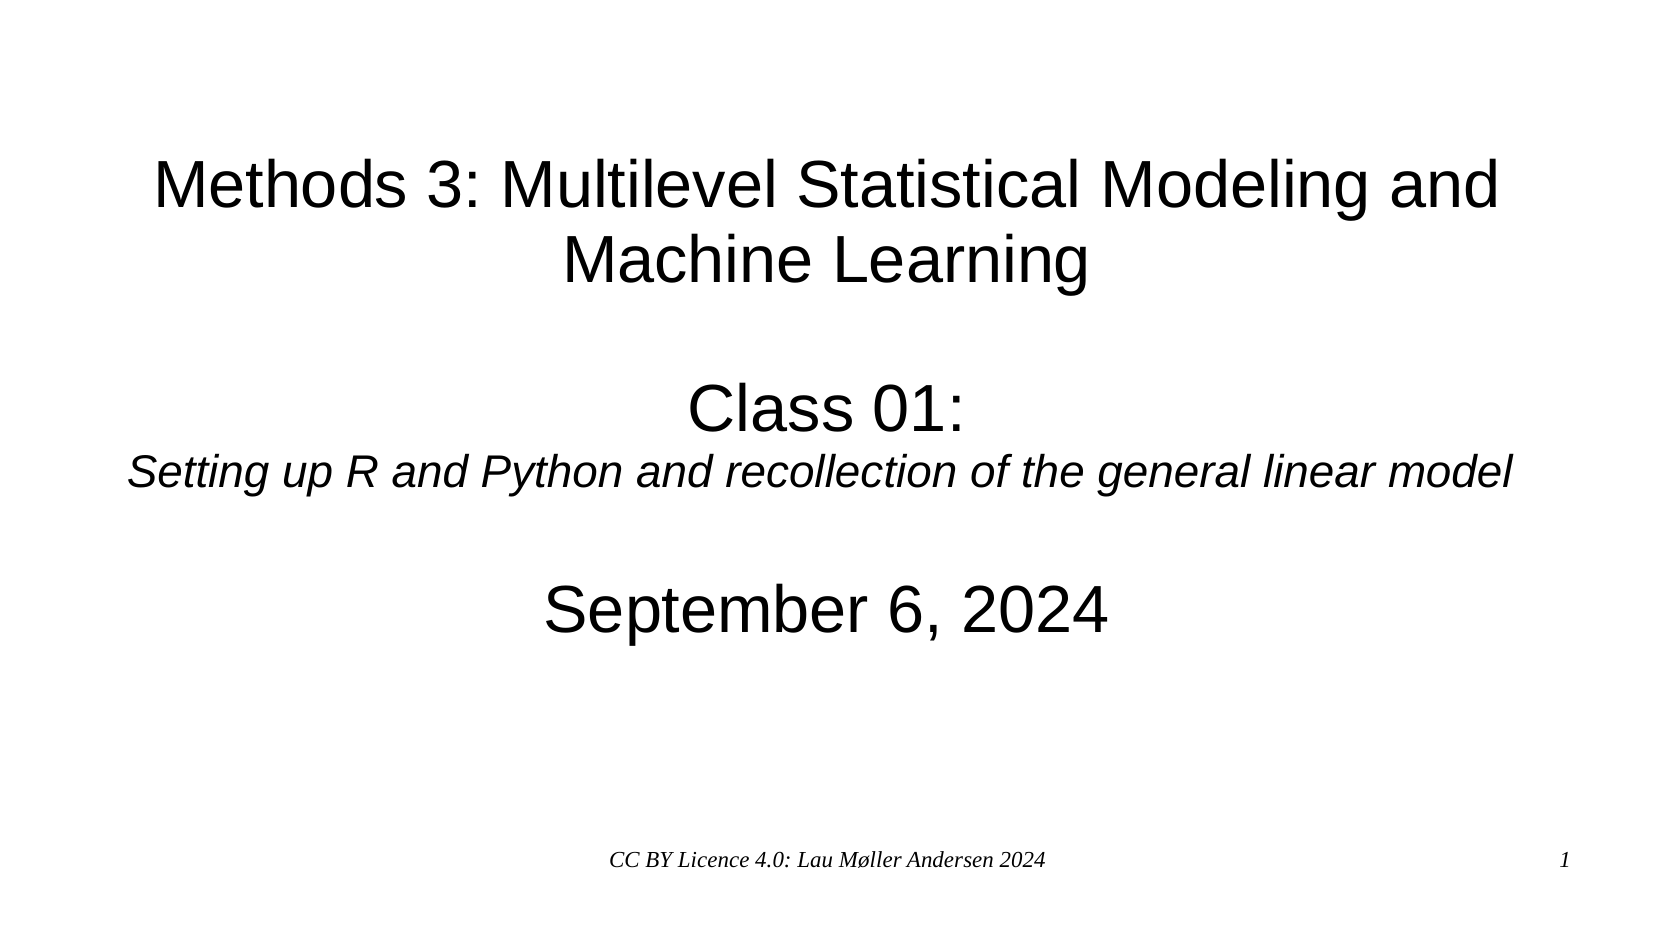

# Methods 3: Multilevel Statistical Modeling and Machine Learning
Class 01:
Setting up R and Python and recollection of the general linear model
September 6, 2024
CC BY Licence 4.0: Lau Møller Andersen 2024
1